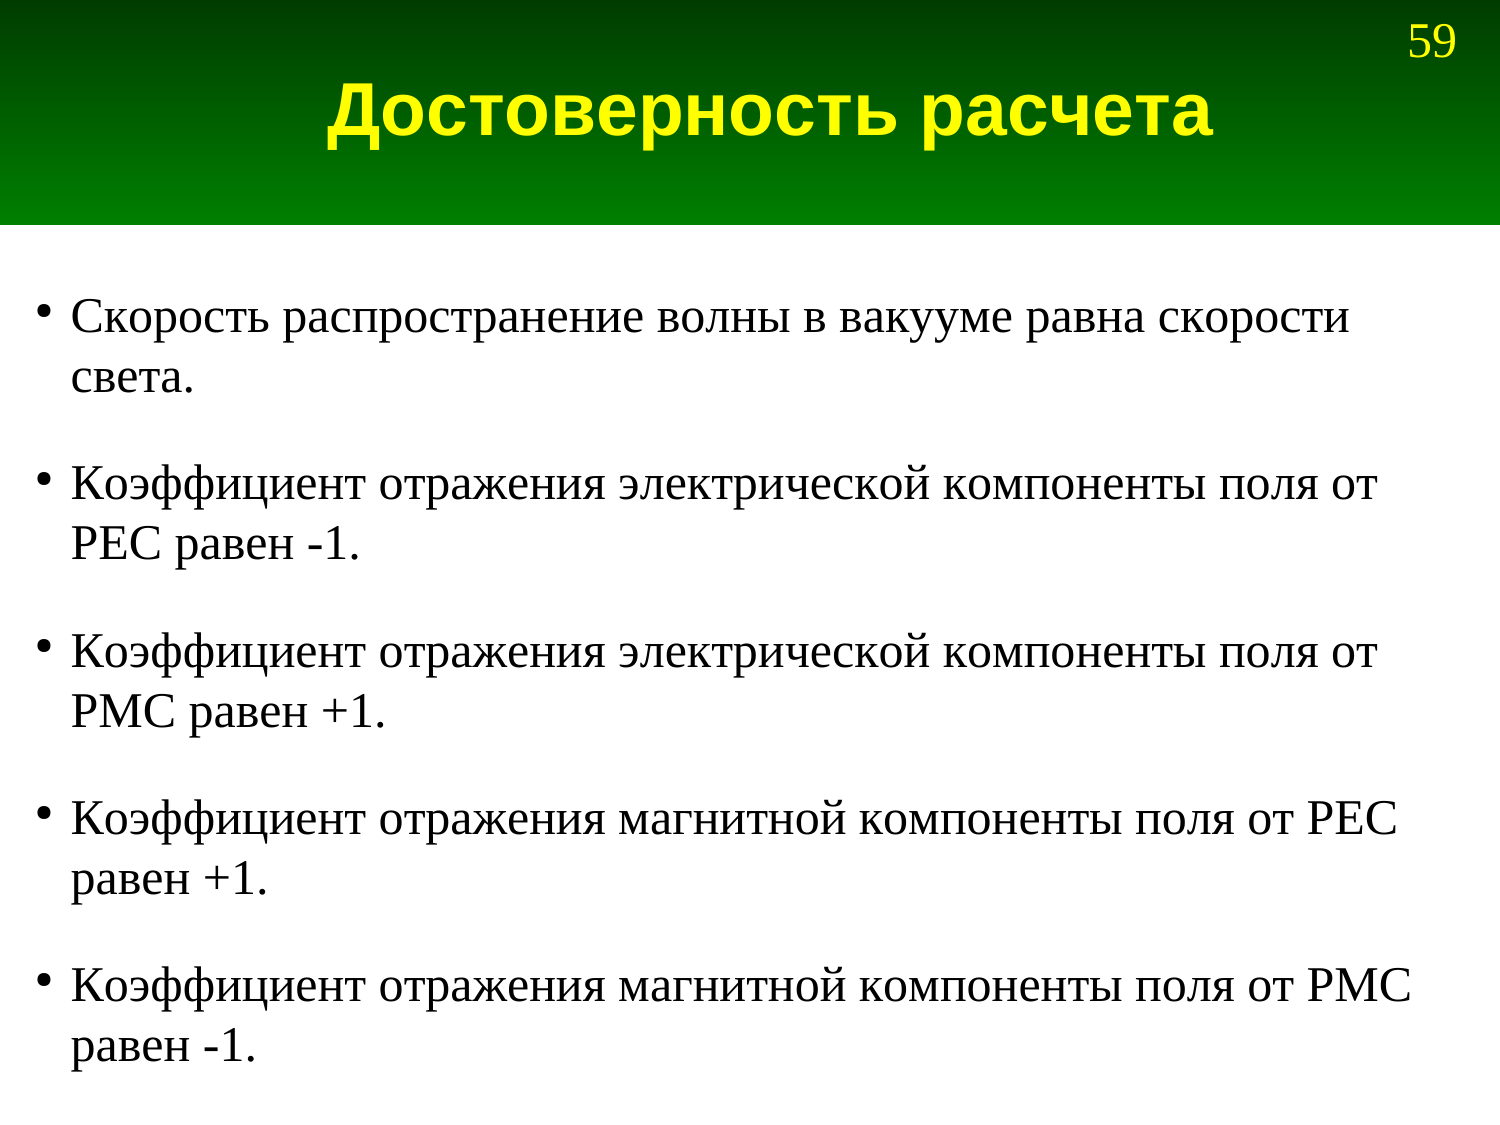

# Достоверность расчета
Скорость распространение волны в вакууме равна скорости света.
Коэффициент отражения электрической компоненты поля от PEC равен -1.
Коэффициент отражения электрической компоненты поля от PMC равен +1.
Коэффициент отражения магнитной компоненты поля от PEC равен +1.
Коэффициент отражения магнитной компоненты поля от PMC равен -1.